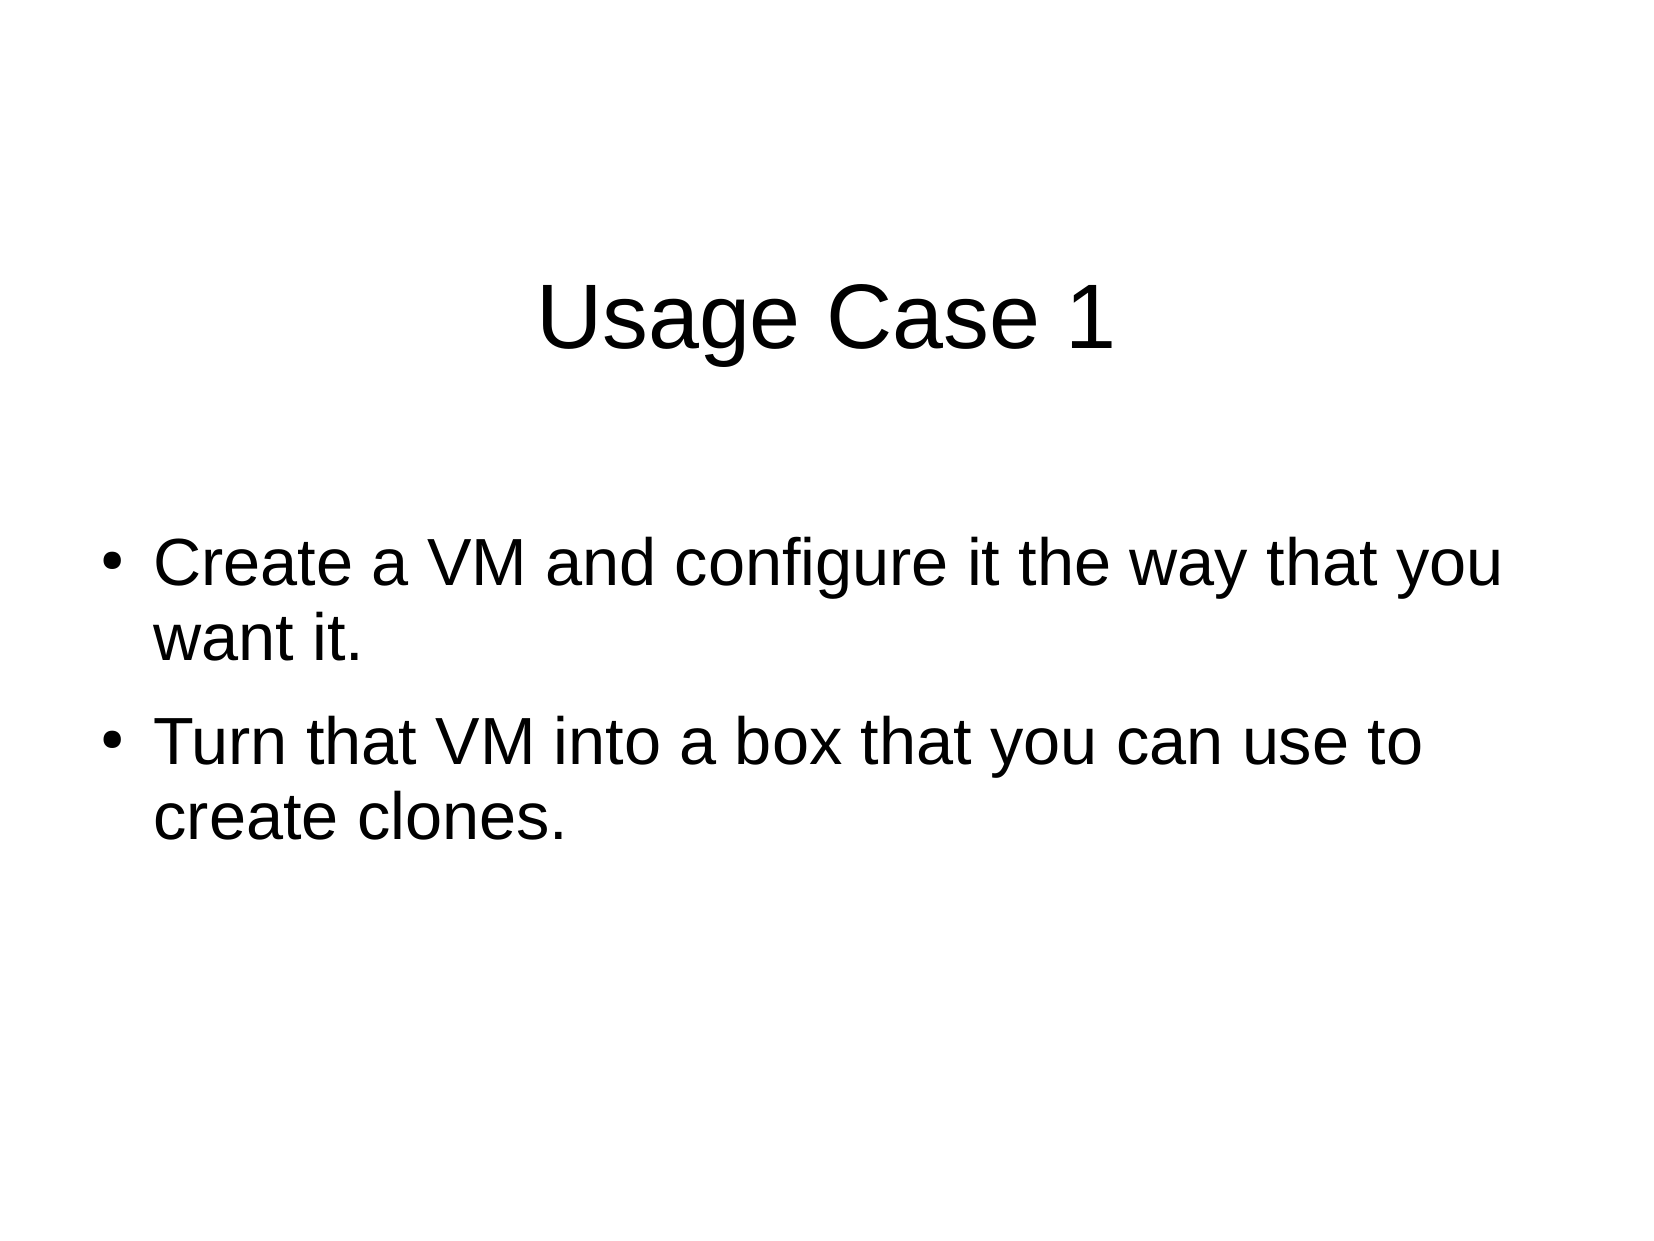

# Usage Case 1
Create a VM and configure it the way that you want it.
Turn that VM into a box that you can use to create clones.